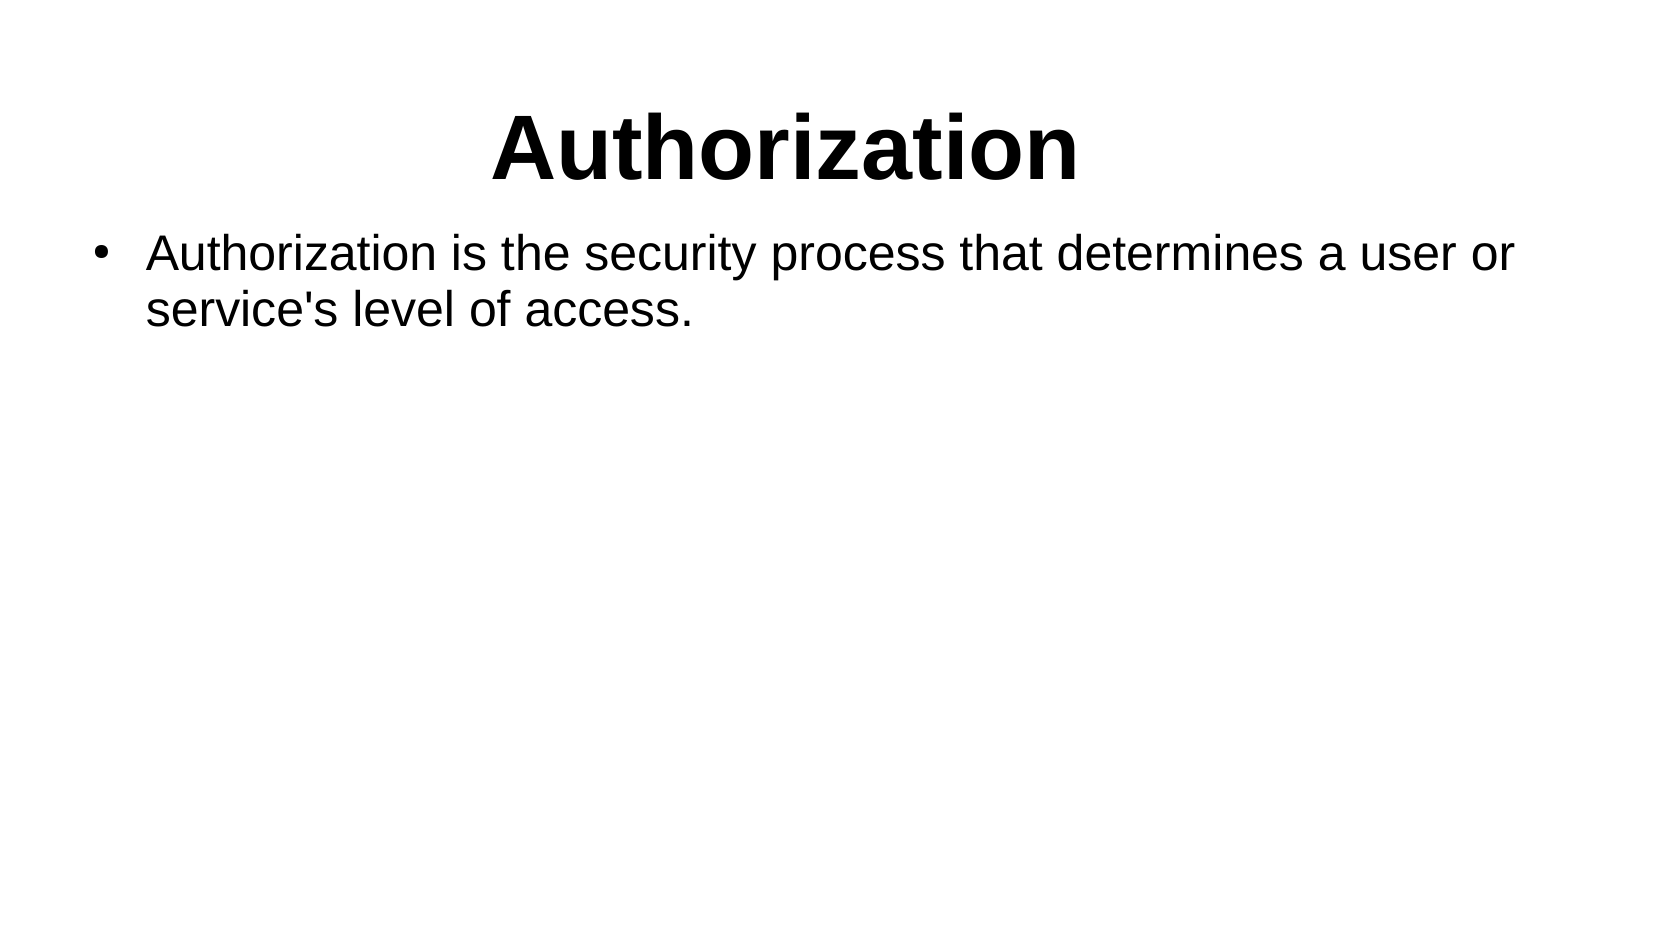

# Authorization
Authorization is the security process that determines a user or service's level of access.